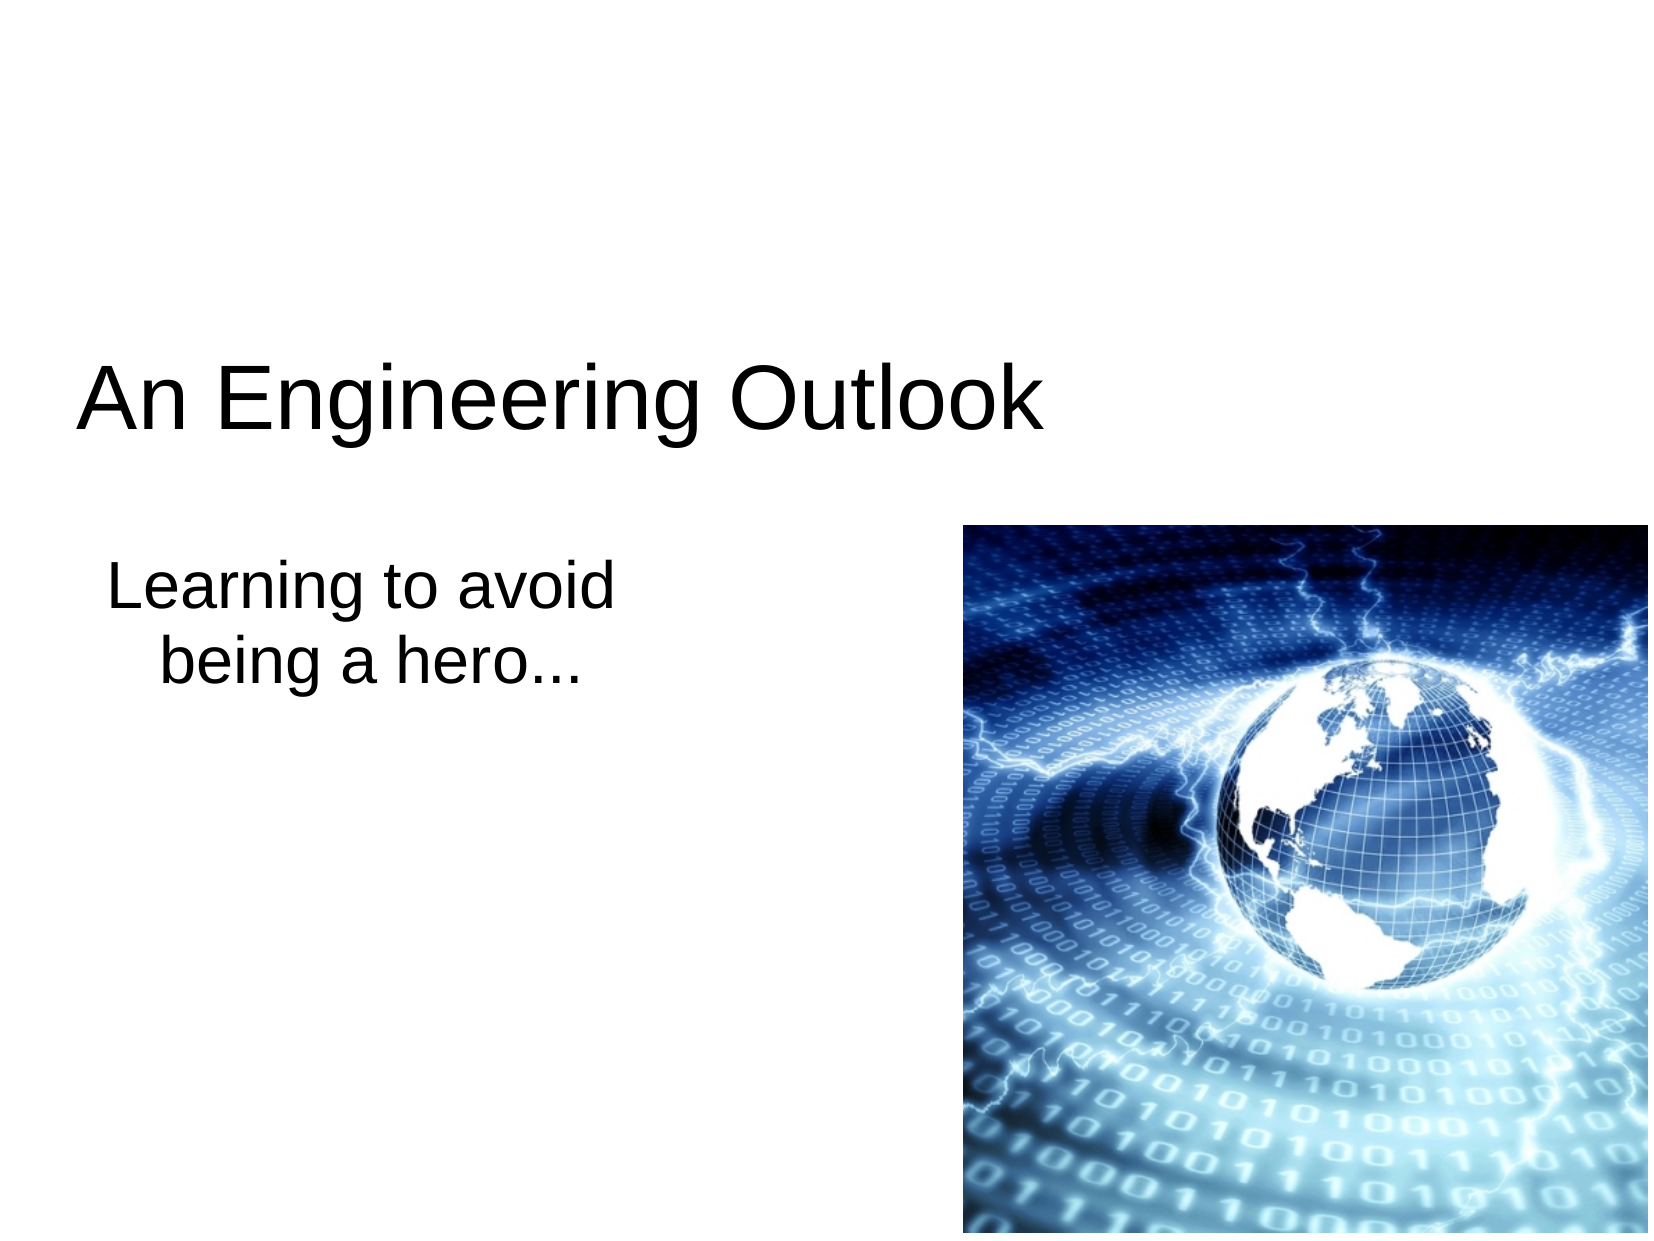

# An Engineering Outlook
Learning to avoid
being a hero...
64